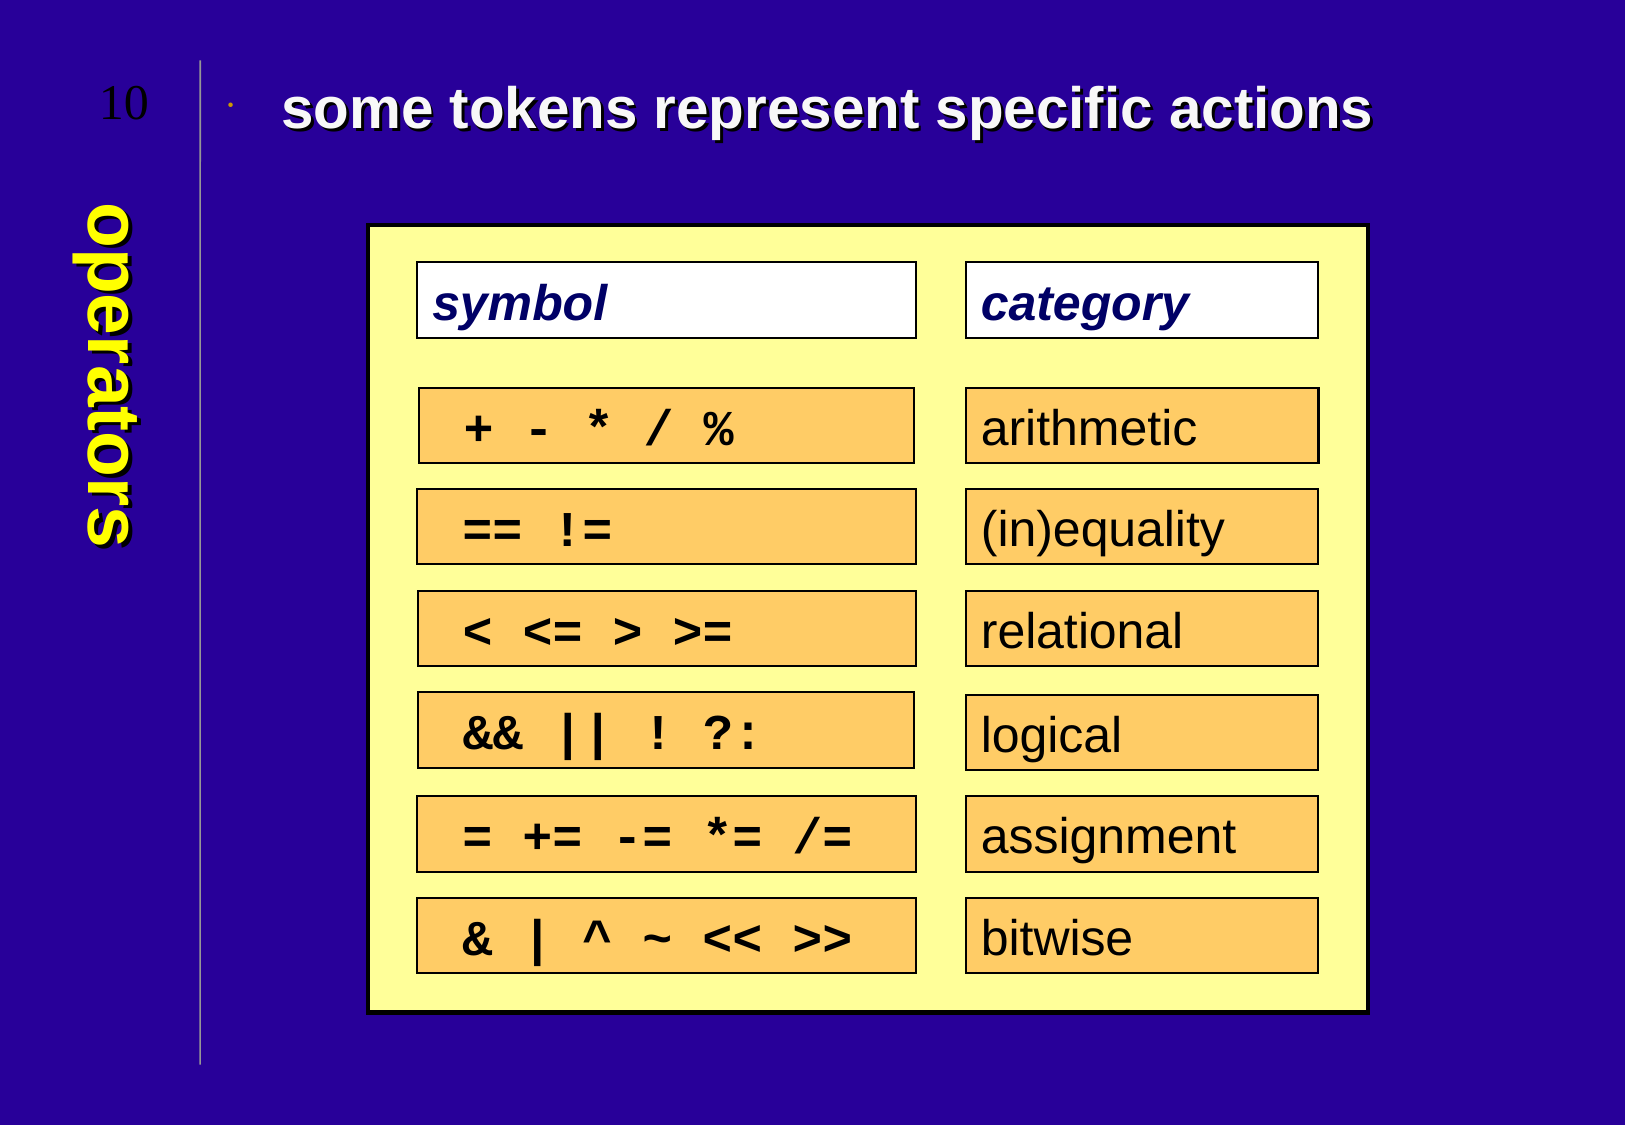

10
some tokens represent specific actions
# operators
symbol
category
 + - * / %
arithmetic
 == !=
(in)equality
 < <= > >=
relational
 && || ! ?:
logical
 = += -= *= /=
assignment
 & | ^ ~ << >>
bitwise